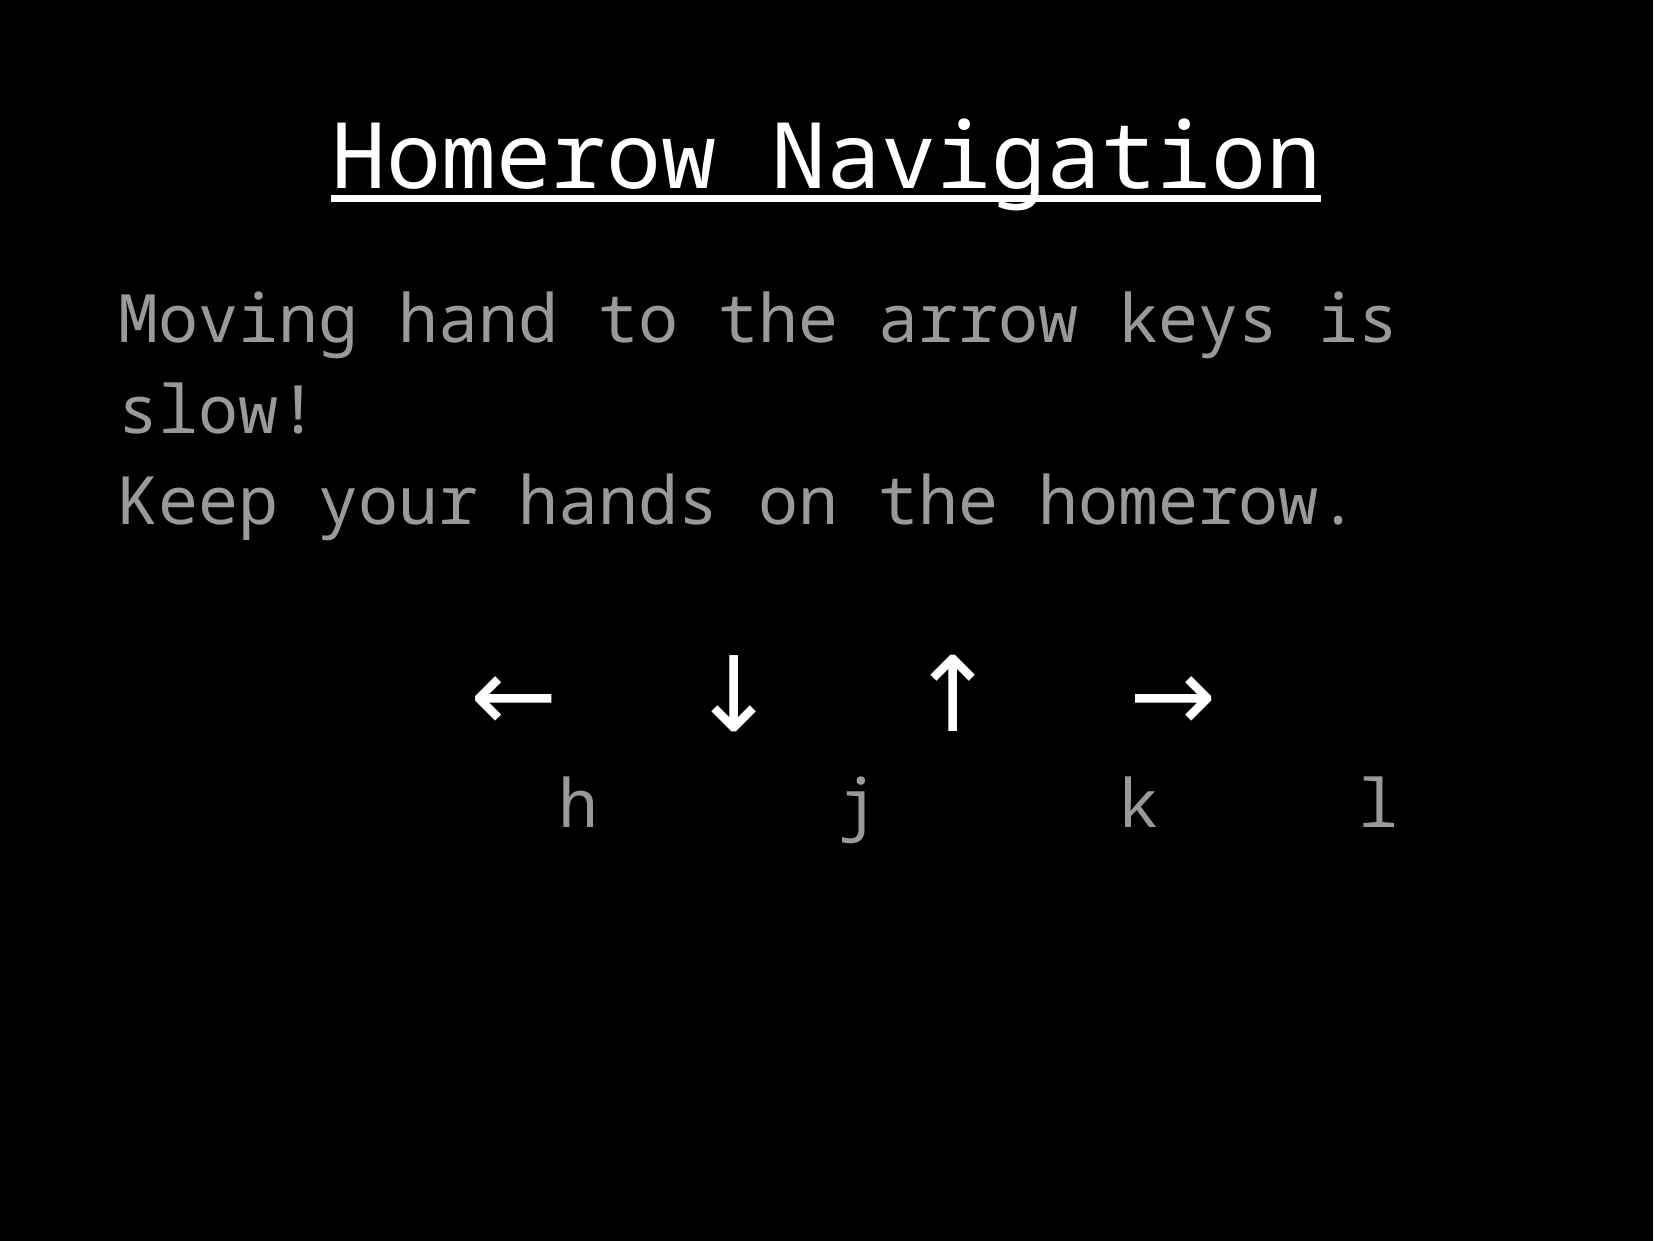

# Homerow Navigation
Moving hand to the arrow keys is slow!
Keep your hands on the homerow.
← ↓ ↑ →
 h j k l